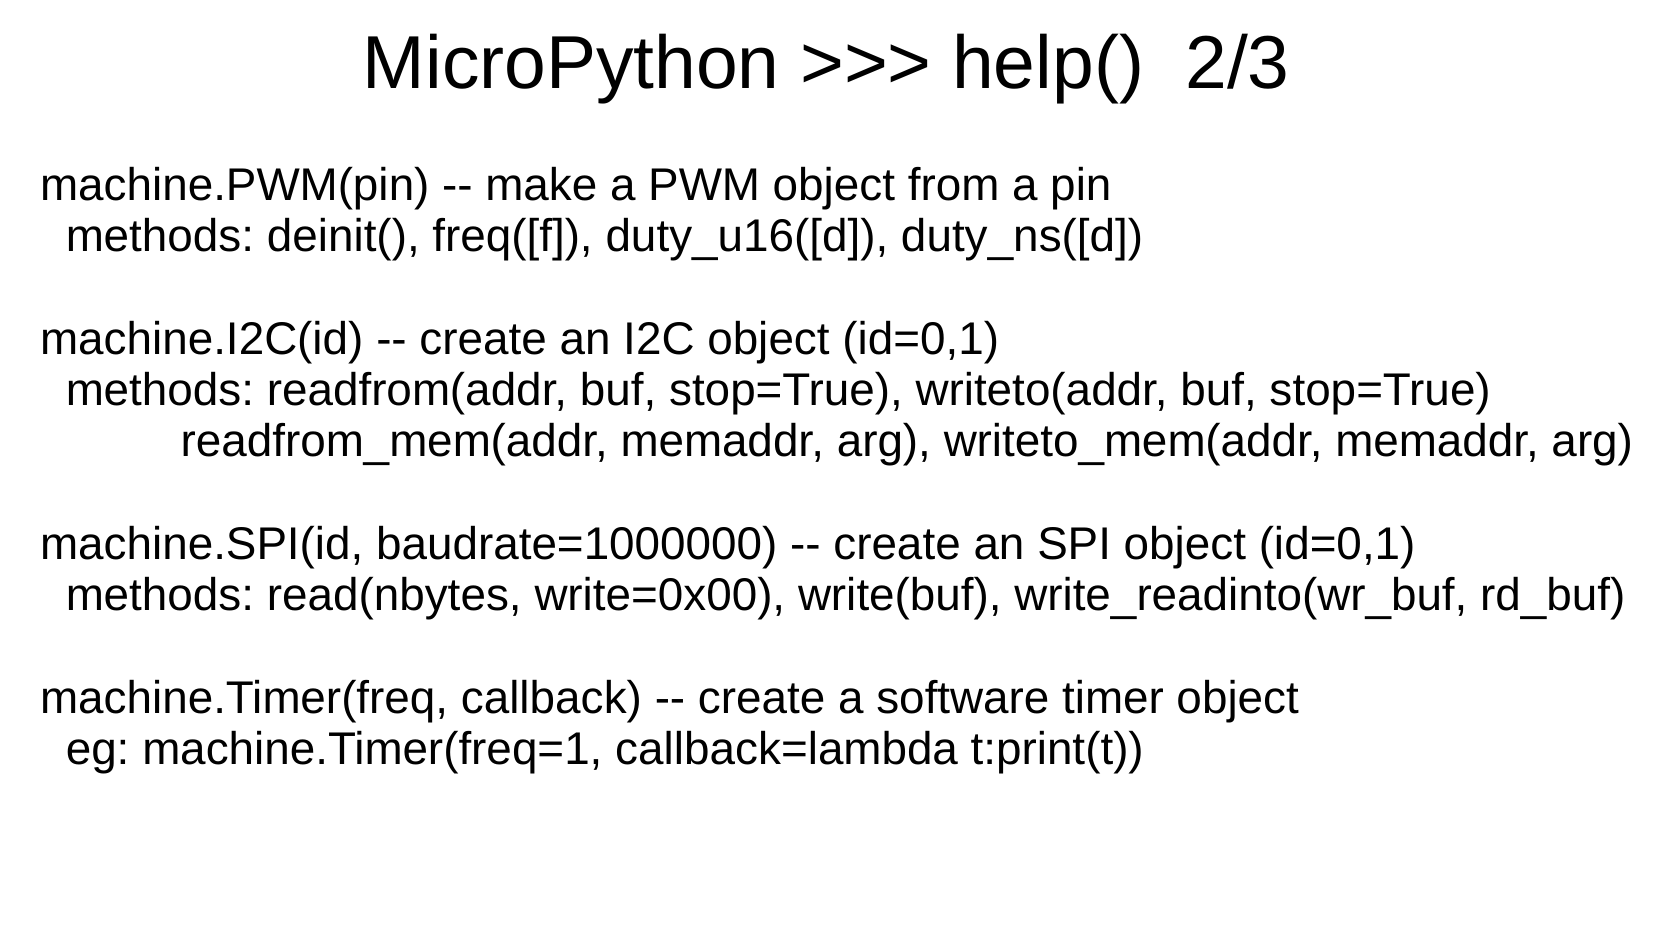

# MicroPython >>> help() 2/3
 machine.PWM(pin) -- make a PWM object from a pin
 methods: deinit(), freq([f]), duty_u16([d]), duty_ns([d])
 machine.I2C(id) -- create an I2C object (id=0,1)
 methods: readfrom(addr, buf, stop=True), writeto(addr, buf, stop=True)
 readfrom_mem(addr, memaddr, arg), writeto_mem(addr, memaddr, arg)
 machine.SPI(id, baudrate=1000000) -- create an SPI object (id=0,1)
 methods: read(nbytes, write=0x00), write(buf), write_readinto(wr_buf, rd_buf)
 machine.Timer(freq, callback) -- create a software timer object
 eg: machine.Timer(freq=1, callback=lambda t:print(t))